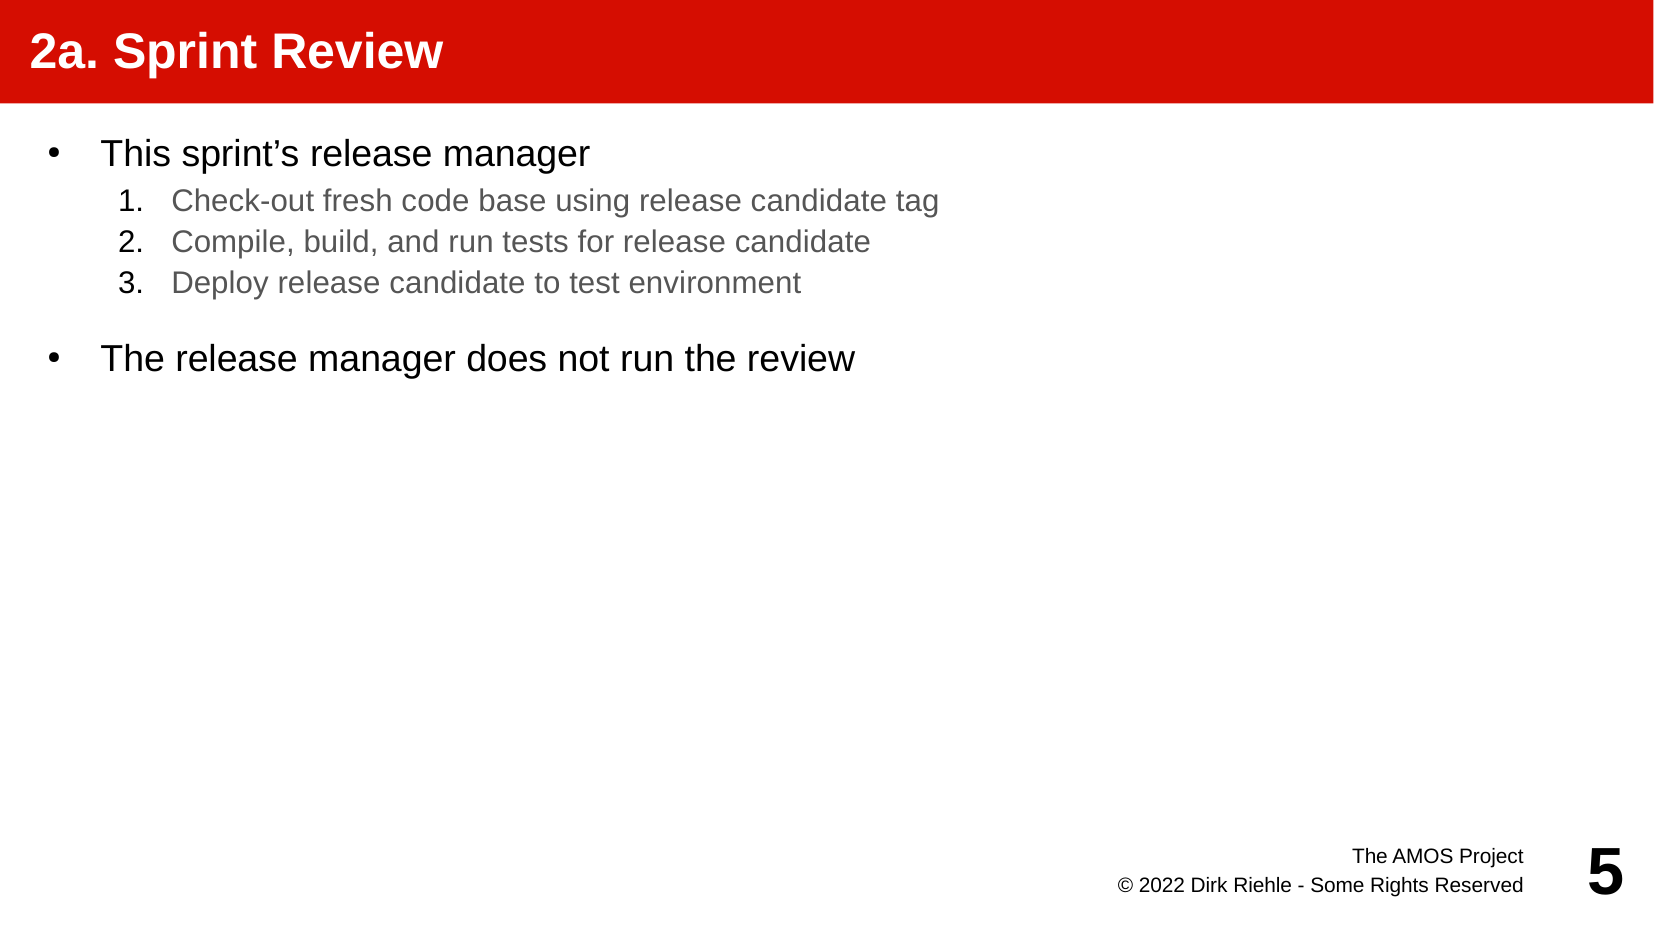

# 2a. Sprint Review
This sprint’s release manager
Check-out fresh code base using release candidate tag
Compile, build, and run tests for release candidate
Deploy release candidate to test environment
The release manager does not run the review
The AMOS Project
5
© 2022 Dirk Riehle - Some Rights Reserved